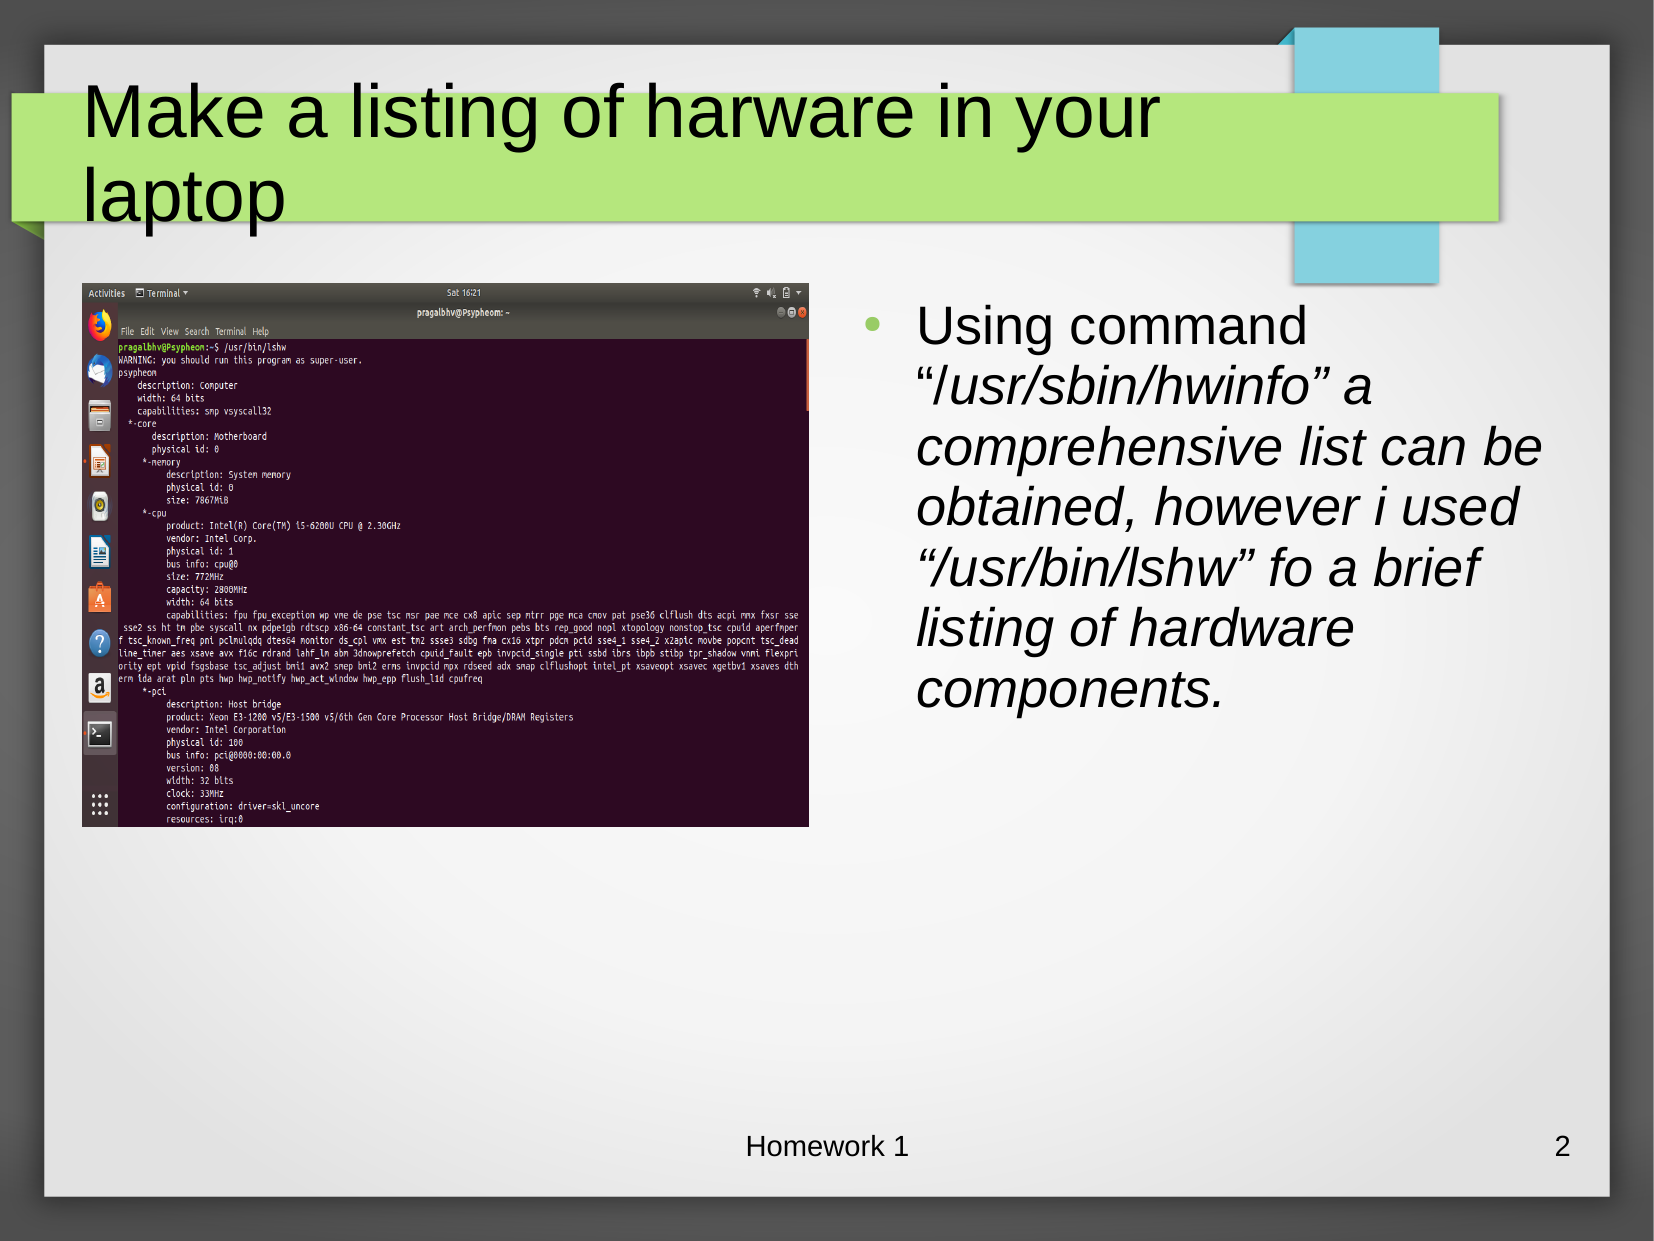

# Make a listing of harware in your laptop
Using command “/usr/sbin/hwinfo” a comprehensive list can be obtained, however i used “/usr/bin/lshw” fo a brief listing of hardware components.
Homework 1
2